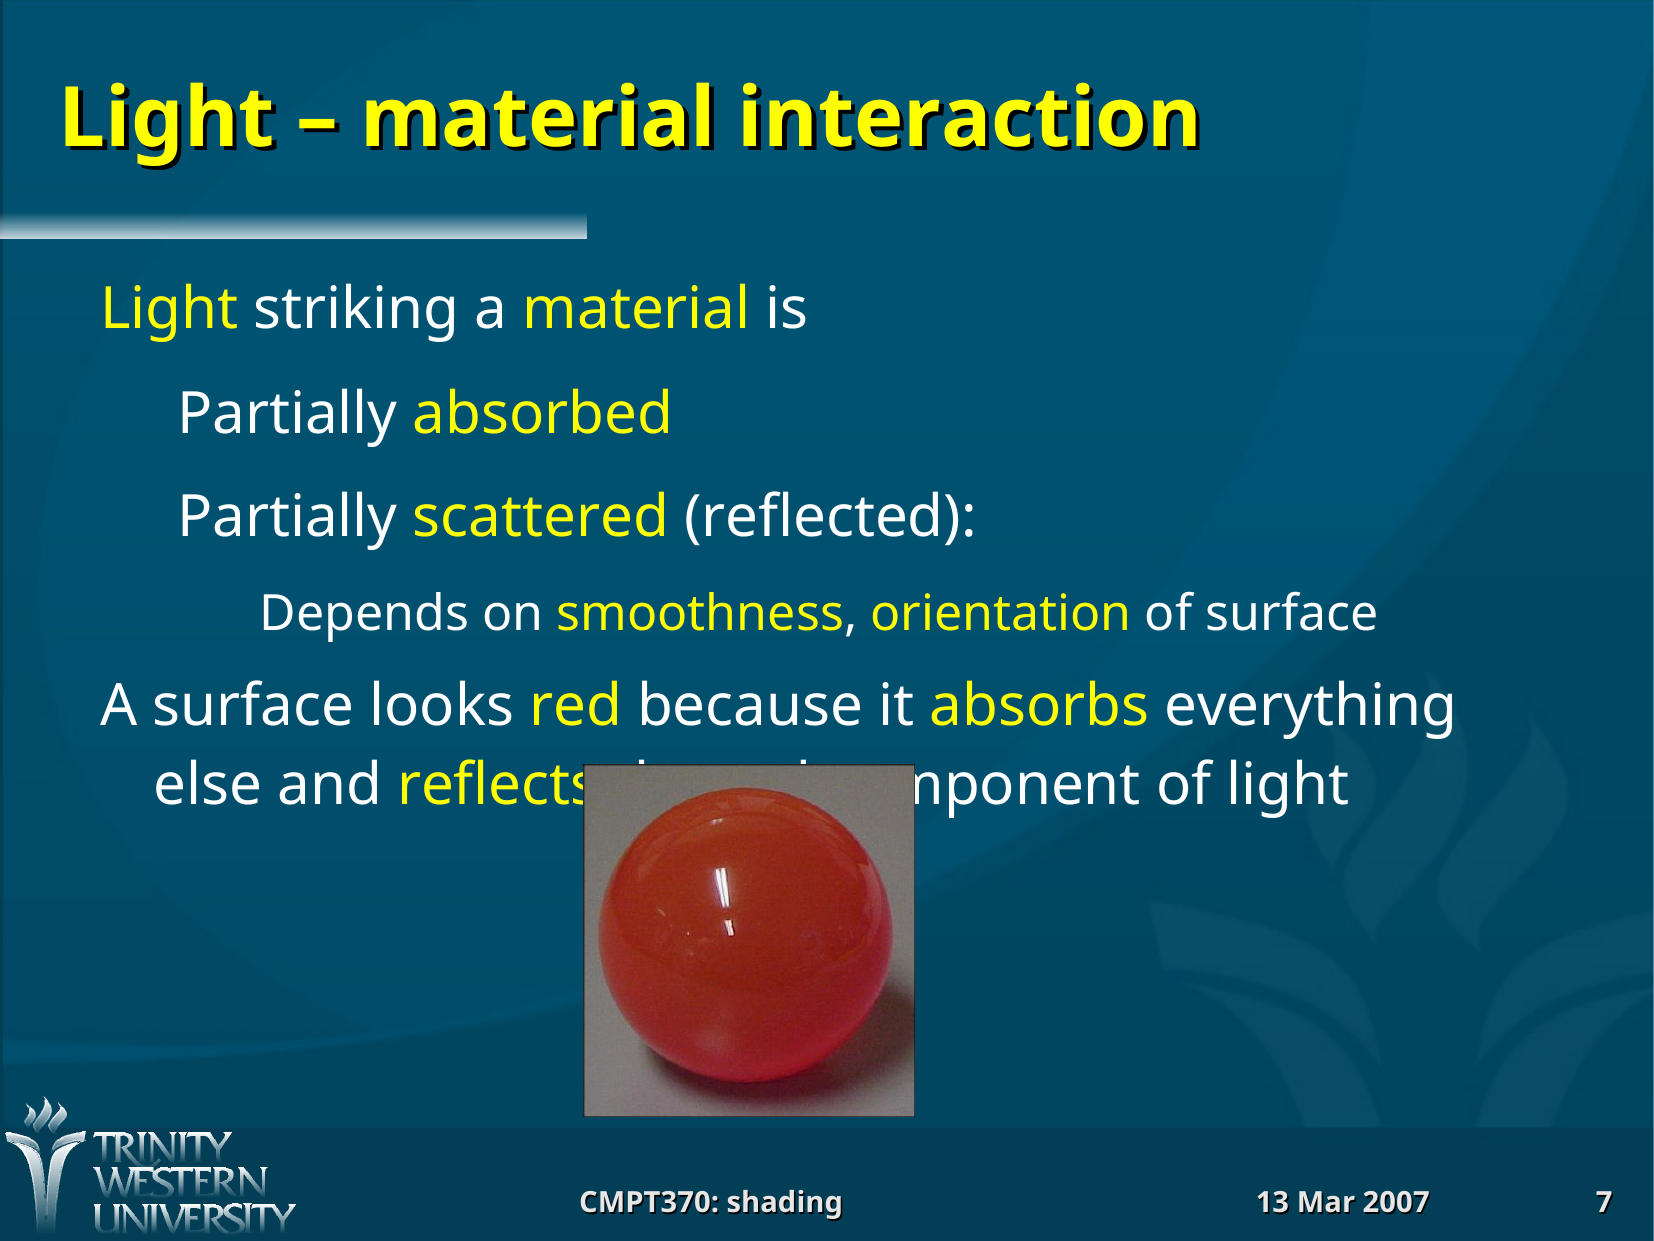

# Light – material interaction
Light striking a material is
Partially absorbed
Partially scattered (reflected):
Depends on smoothness, orientation of surface
A surface looks red because it absorbs everything else and reflects the red component of light
CMPT370: shading
13 Mar 2007
7